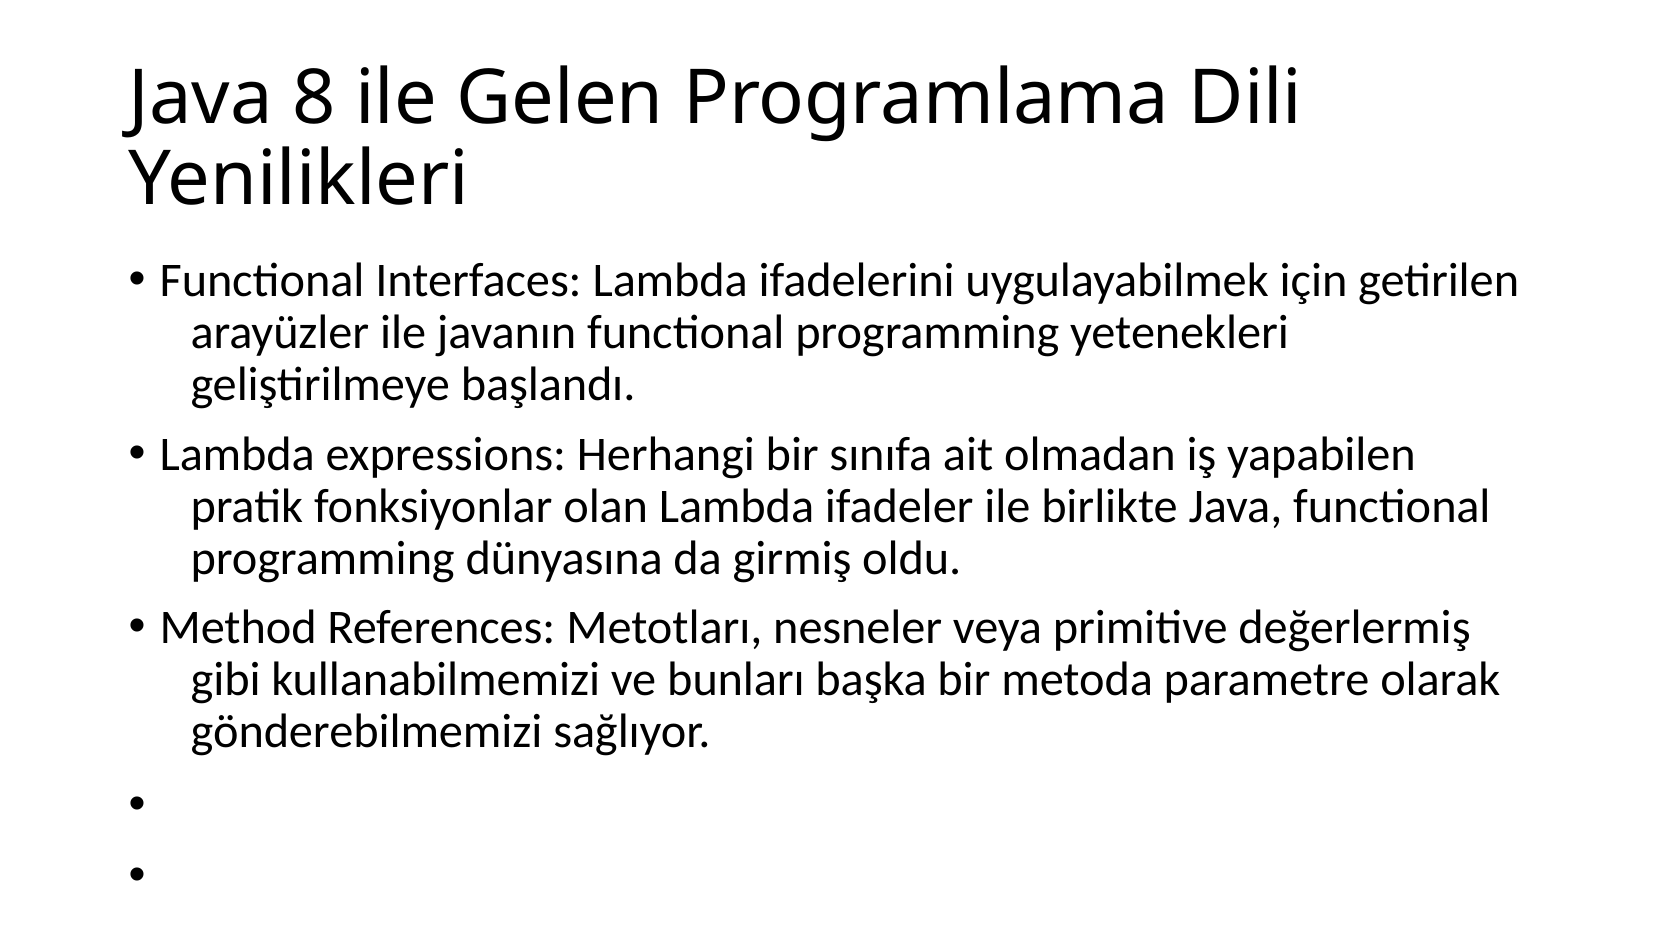

# Java 8 ile Gelen Programlama Dili Yenilikleri
Functional Interfaces: Lambda ifadelerini uygulayabilmek için getirilen arayüzler ile javanın functional programming yetenekleri geliştirilmeye başlandı.
Lambda expressions: Herhangi bir sınıfa ait olmadan iş yapabilen pratik fonksiyonlar olan Lambda ifadeler ile birlikte Java, functional programming dünyasına da girmiş oldu.
Method References: Metotları, nesneler veya primitive değerlermiş gibi kullanabilmemizi ve bunları başka bir metoda parametre olarak gönderebilmemizi sağlıyor.